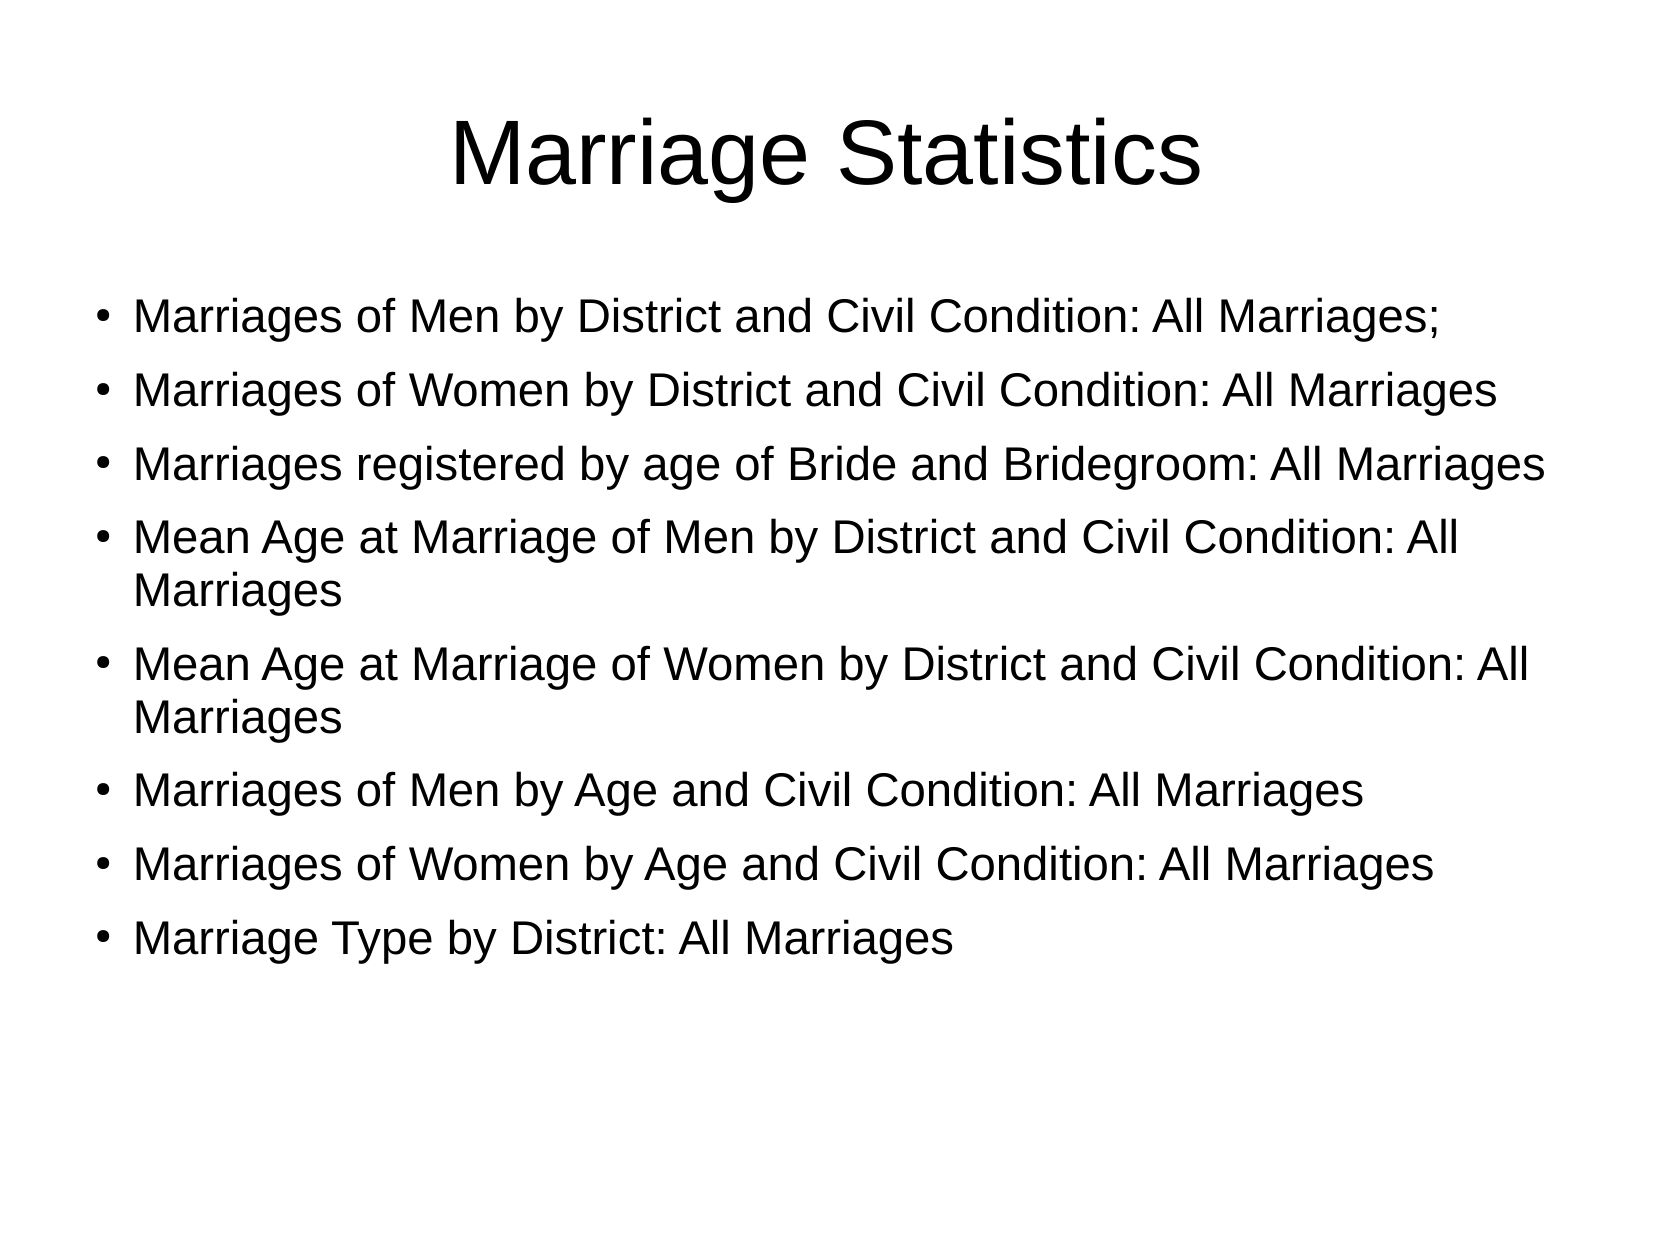

# Marriage Statistics
Marriages of Men by District and Civil Condition: All Marriages;
Marriages of Women by District and Civil Condition: All Marriages
Marriages registered by age of Bride and Bridegroom: All Marriages
Mean Age at Marriage of Men by District and Civil Condition: All Marriages
Mean Age at Marriage of Women by District and Civil Condition: All Marriages
Marriages of Men by Age and Civil Condition: All Marriages
Marriages of Women by Age and Civil Condition: All Marriages
Marriage Type by District: All Marriages